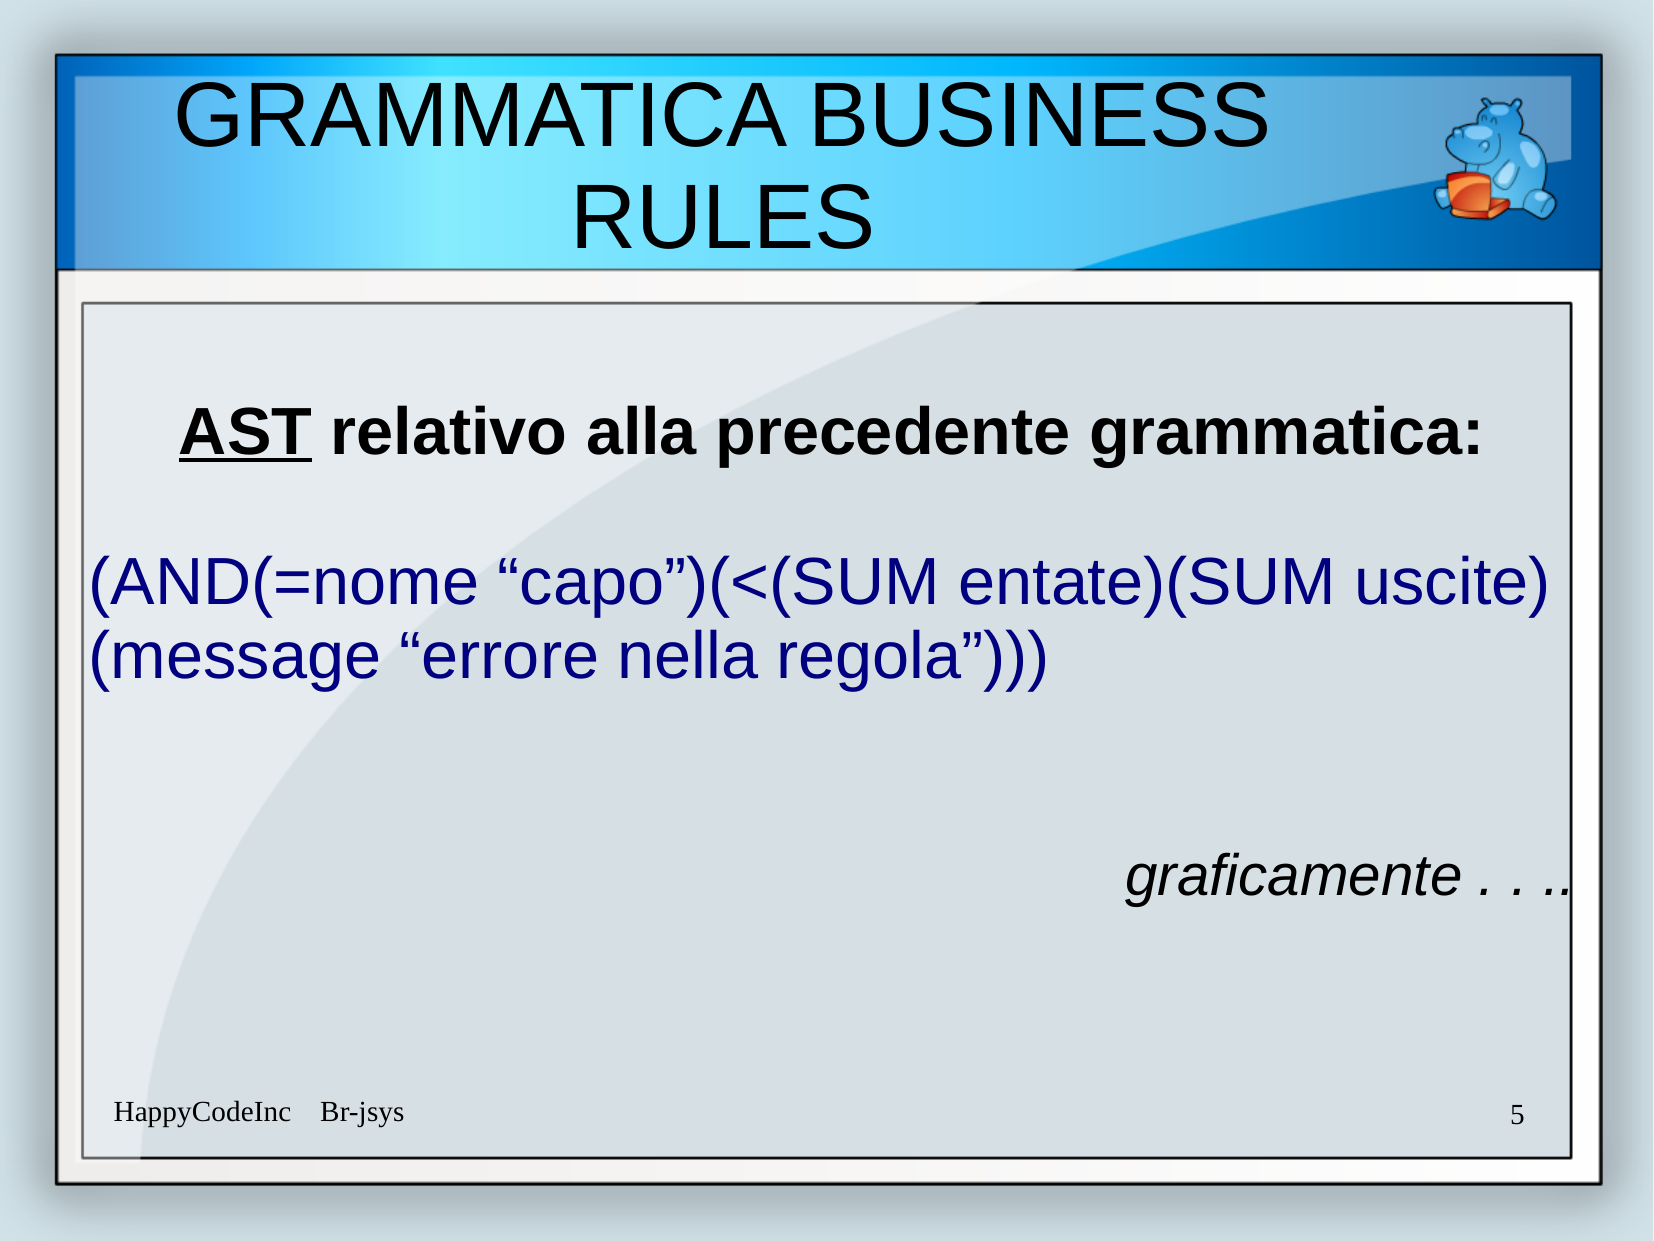

# GRAMMATICA BUSINESS RULES
AST relativo alla precedente grammatica:
(AND(=nome “capo”)(<(SUM entate)(SUM uscite) (message “errore nella regola”)))
graficamente . . ..
HappyCodeInc Br-jsys
5